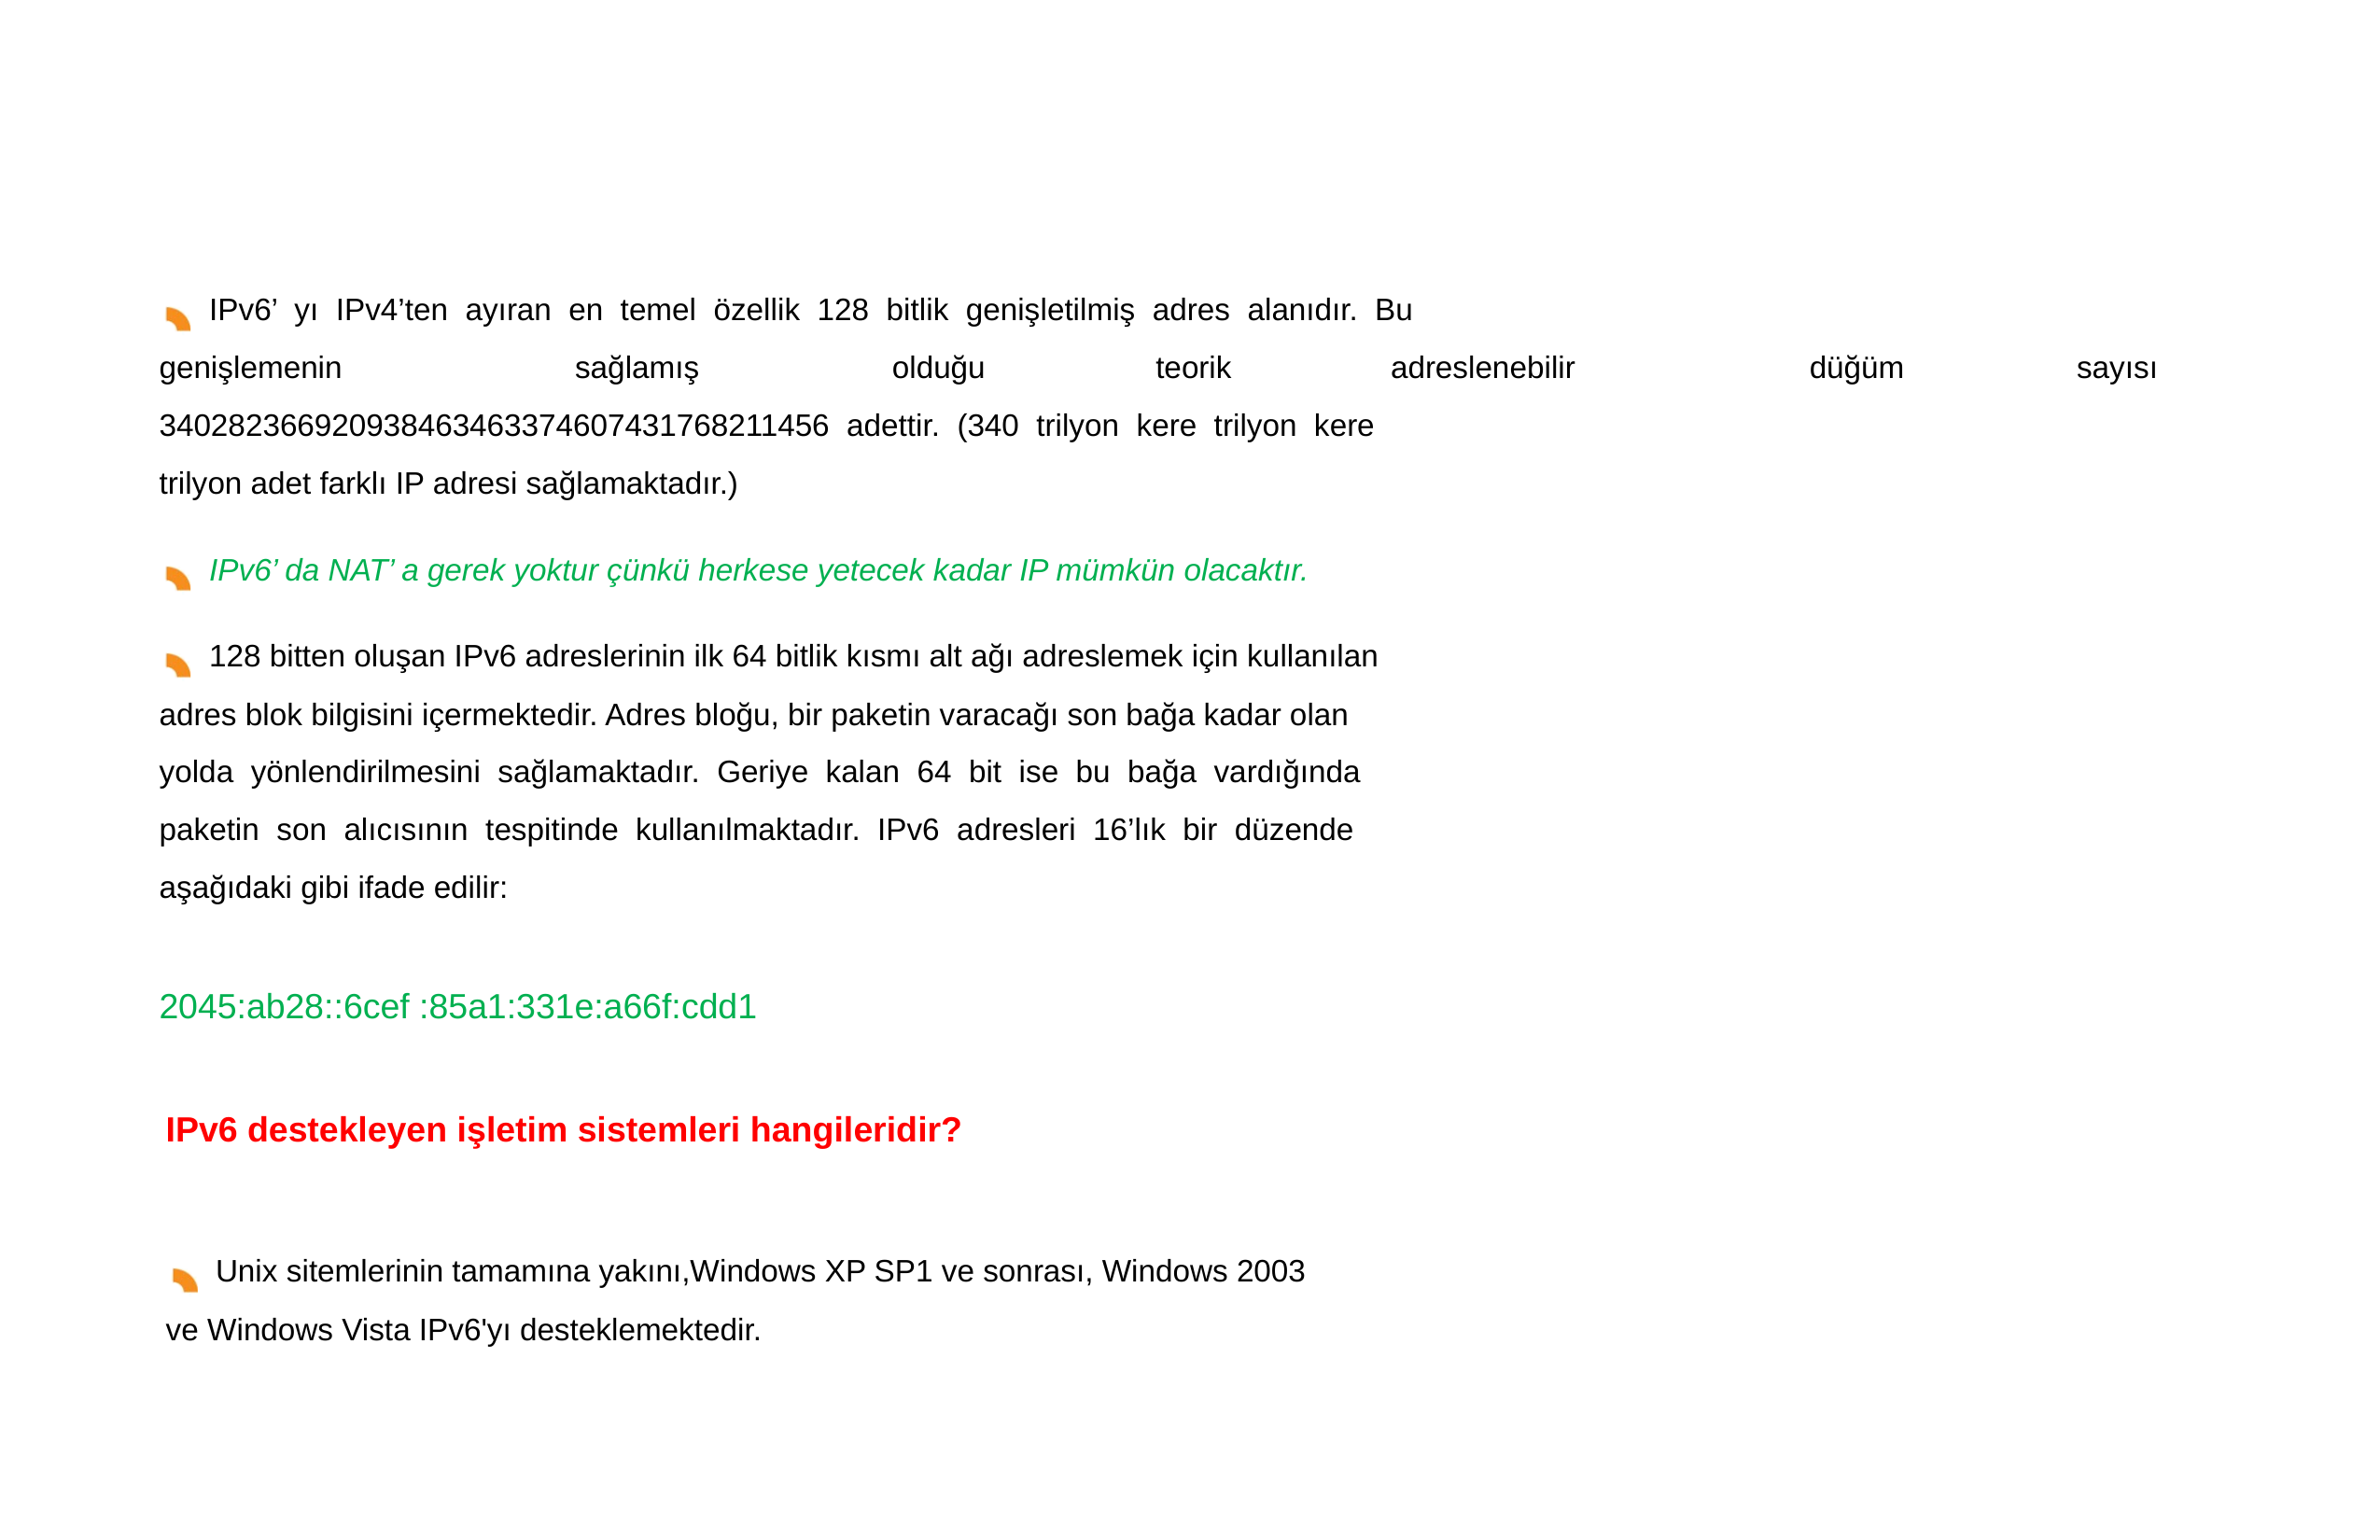

IPv6’ yı IPv4’ten ayıran en temel özellik 128 bitlik genişletilmiş adres alanıdır. Bu
genişlemenin
sağlamış
olduğu
teorik
adreslenebilir
düğüm
sayısı
340282366920938463463374607431768211456 adettir. (340 trilyon kere trilyon kere
trilyon adet farklı IP adresi sağlamaktadır.)
 IPv6’ da NAT’ a gerek yoktur çünkü herkese yetecek kadar IP mümkün olacaktır.
 128 bitten oluşan IPv6 adreslerinin ilk 64 bitlik kısmı alt ağı adreslemek için kullanılan
adres blok bilgisini içermektedir. Adres bloğu, bir paketin varacağı son bağa kadar olan
yolda yönlendirilmesini sağlamaktadır. Geriye kalan 64 bit ise bu bağa vardığında
paketin son alıcısının tespitinde kullanılmaktadır. IPv6 adresleri 16’lık bir düzende
aşağıdaki gibi ifade edilir:
2045:ab28::6cef :85a1:331e:a66f:cdd1
IPv6 destekleyen işletim sistemleri hangileridir?
 Unix sitemlerinin tamamına yakını,Windows XP SP1 ve sonrası, Windows 2003
ve Windows Vista IPv6'yı desteklemektedir.